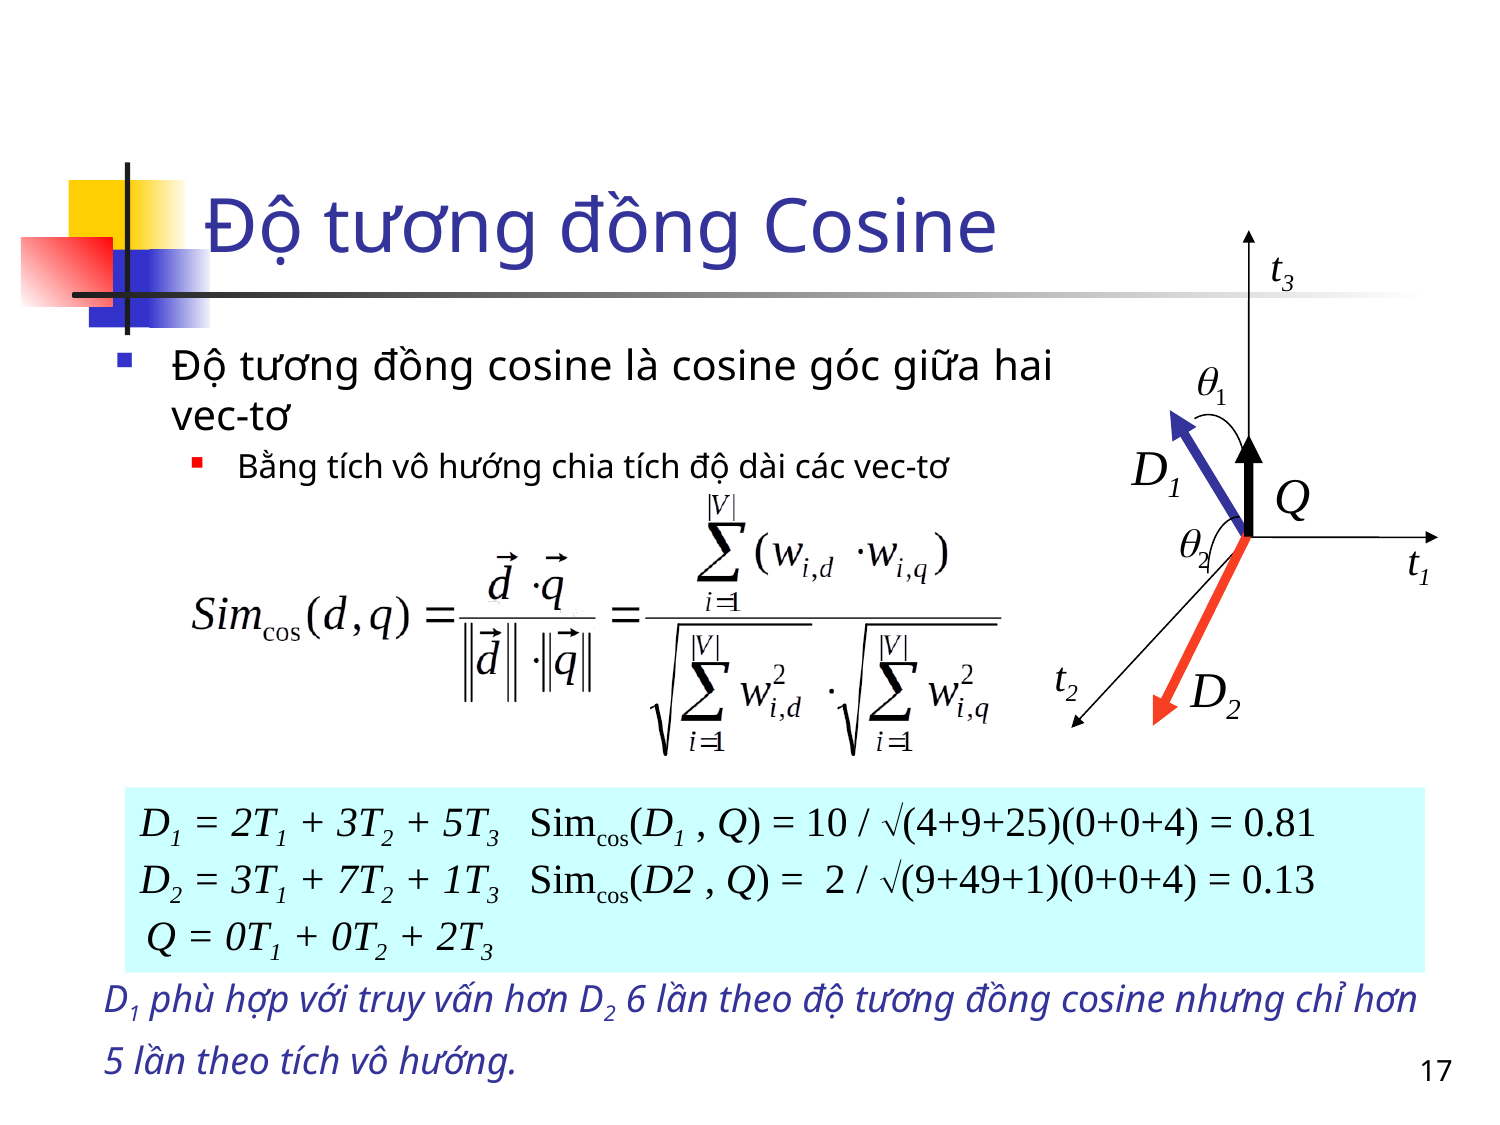

# Độ tương đồng Cosine
t3
1
D1
Q
2
t1
t2
D2
Độ tương đồng cosine là cosine góc giữa hai vec-tơ
Bằng tích vô hướng chia tích độ dài các vec-tơ
D1 = 2T1 + 3T2 + 5T3 Simcos(D1 , Q) = 10 / (4+9+25)(0+0+4) = 0.81
D2 = 3T1 + 7T2 + 1T3 Simcos(D2 , Q) = 2 / (9+49+1)(0+0+4) = 0.13
 Q = 0T1 + 0T2 + 2T3
D1 phù hợp với truy vấn hơn D2 6 lần theo độ tương đồng cosine nhưng chỉ hơn 5 lần theo tích vô hướng.